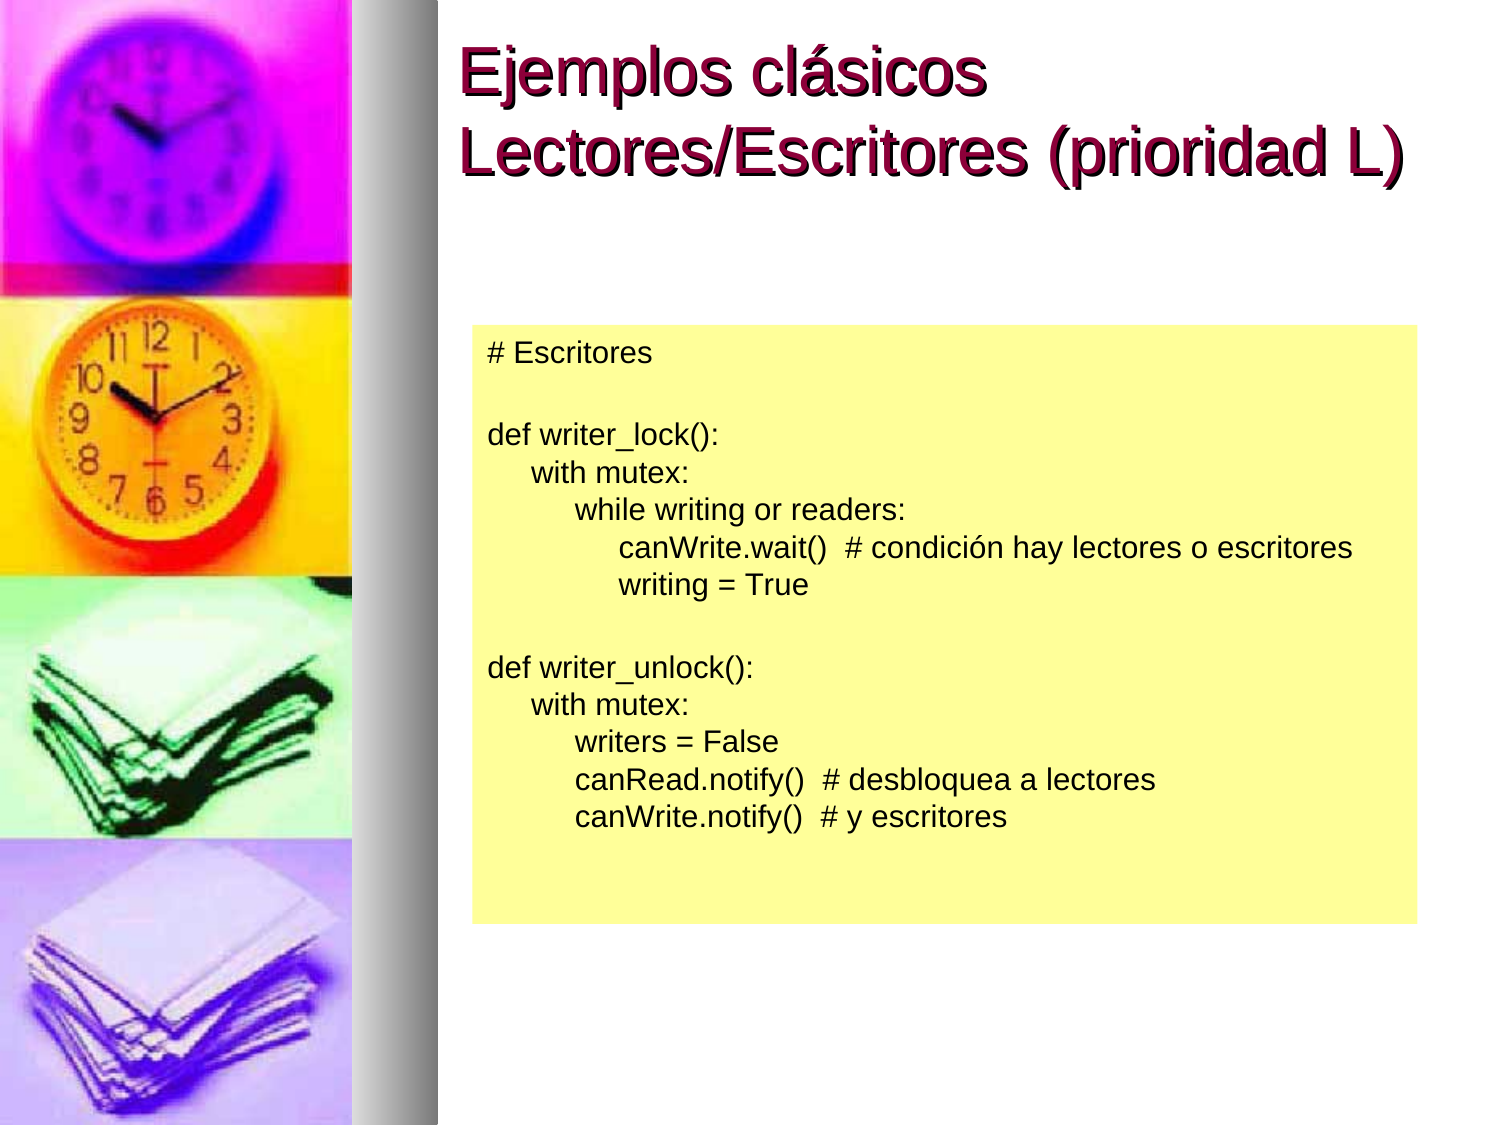

# Ejemplos clásicos Lectores/Escritores (prioridad L)
# Escritores
def writer_lock():
 with mutex:
 while writing or readers:
 canWrite.wait() # condición hay lectores o escritores
 writing = True
def writer_unlock():
 with mutex:
 writers = False
 canRead.notify() # desbloquea a lectores
 canWrite.notify() # y escritores